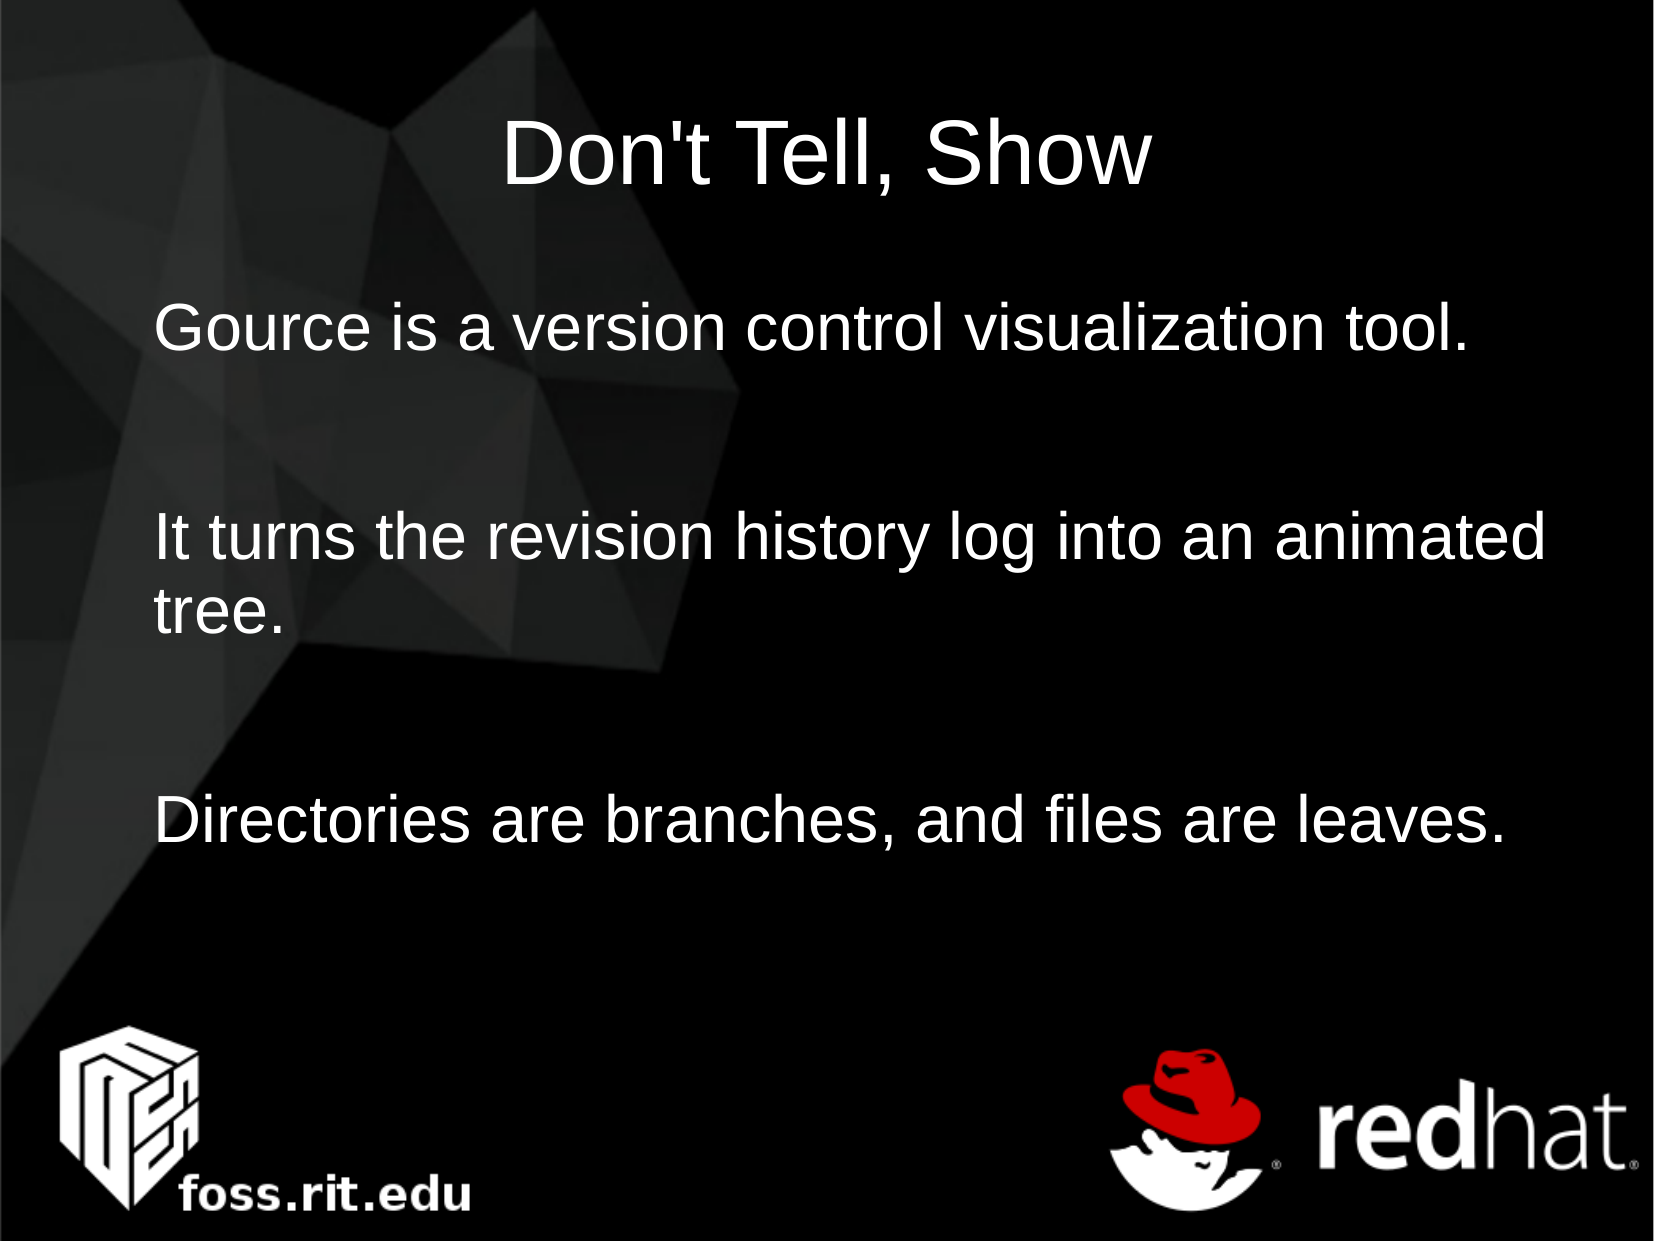

# Don't Tell, Show
Gource is a version control visualization tool.
It turns the revision history log into an animated tree.
Directories are branches, and files are leaves.